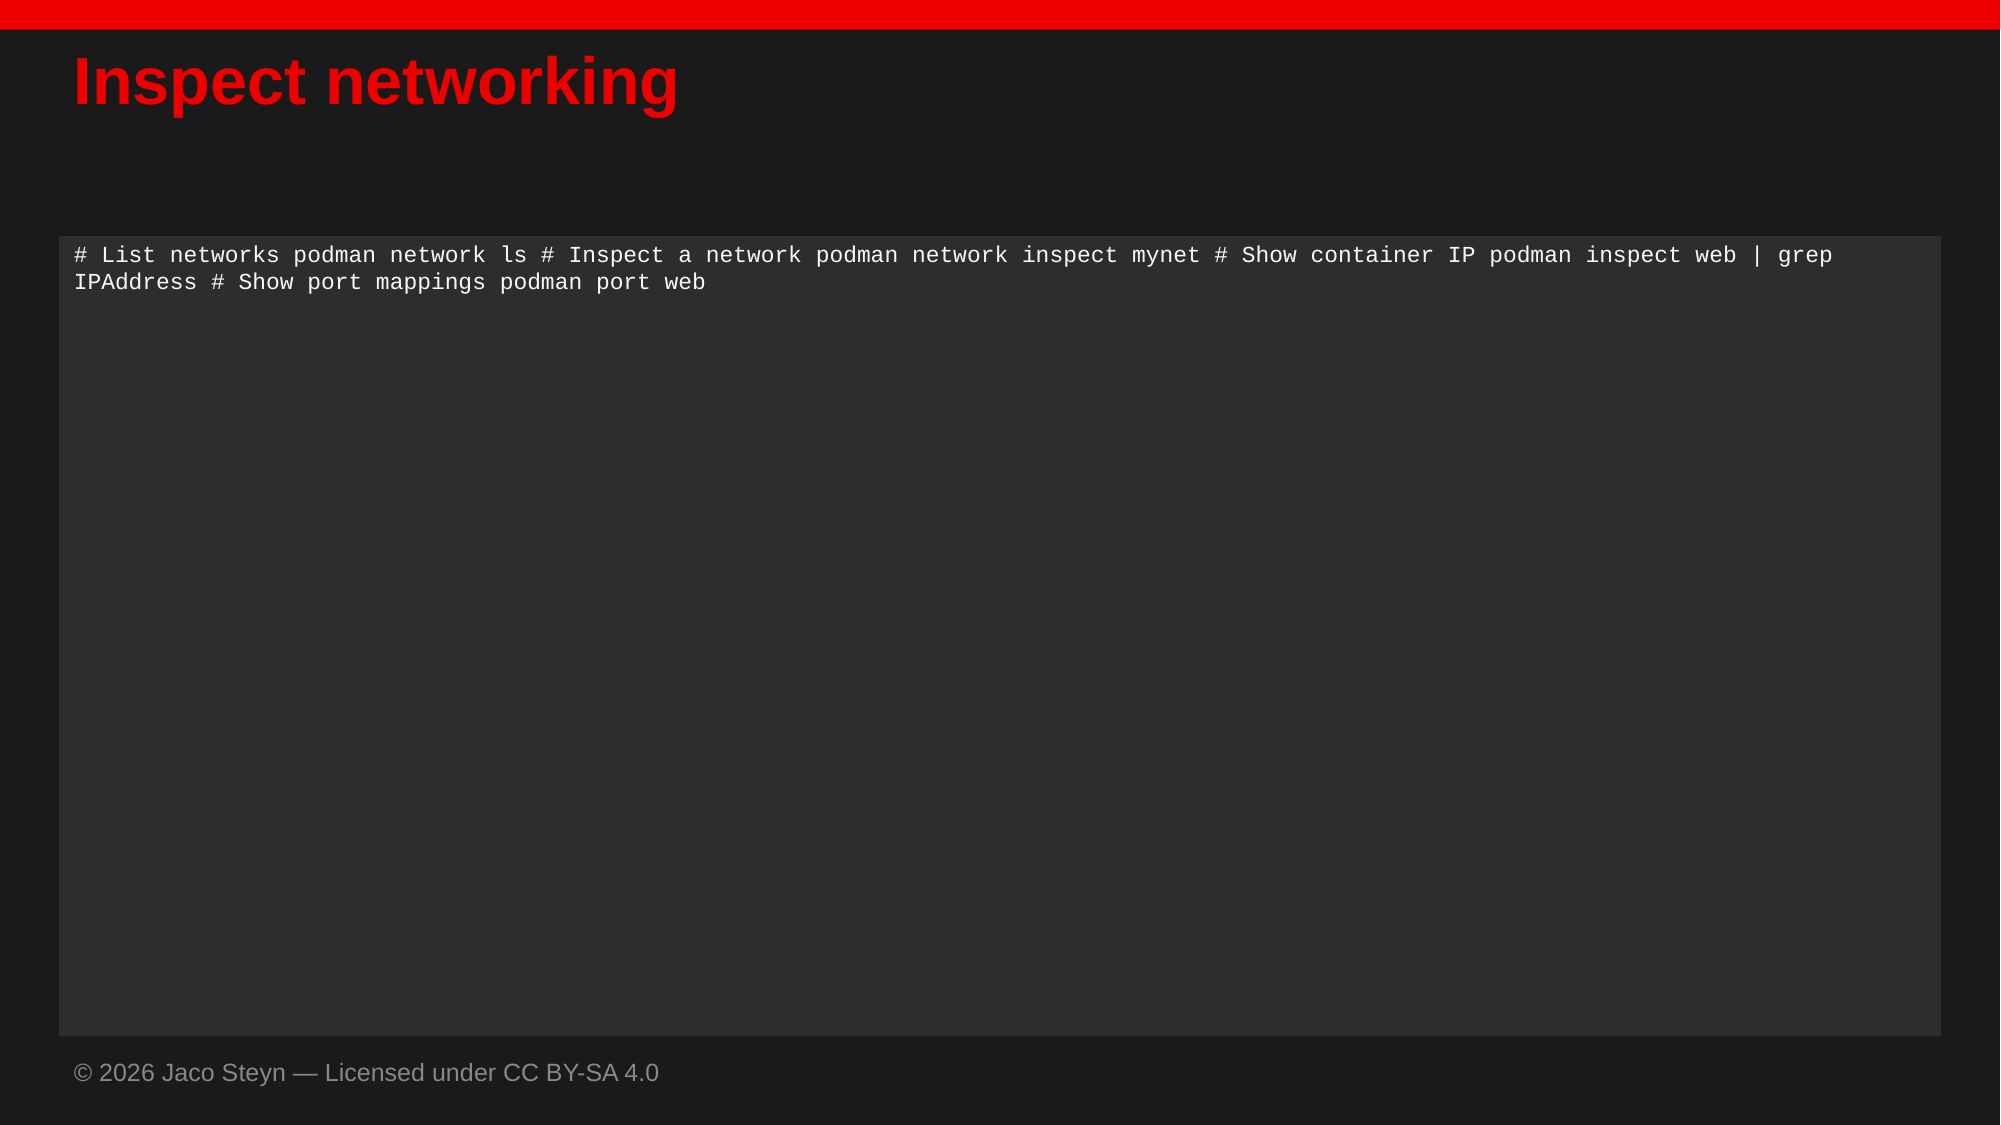

Inspect networking
# List networks podman network ls # Inspect a network podman network inspect mynet # Show container IP podman inspect web | grep IPAddress # Show port mappings podman port web
© 2026 Jaco Steyn — Licensed under CC BY-SA 4.0